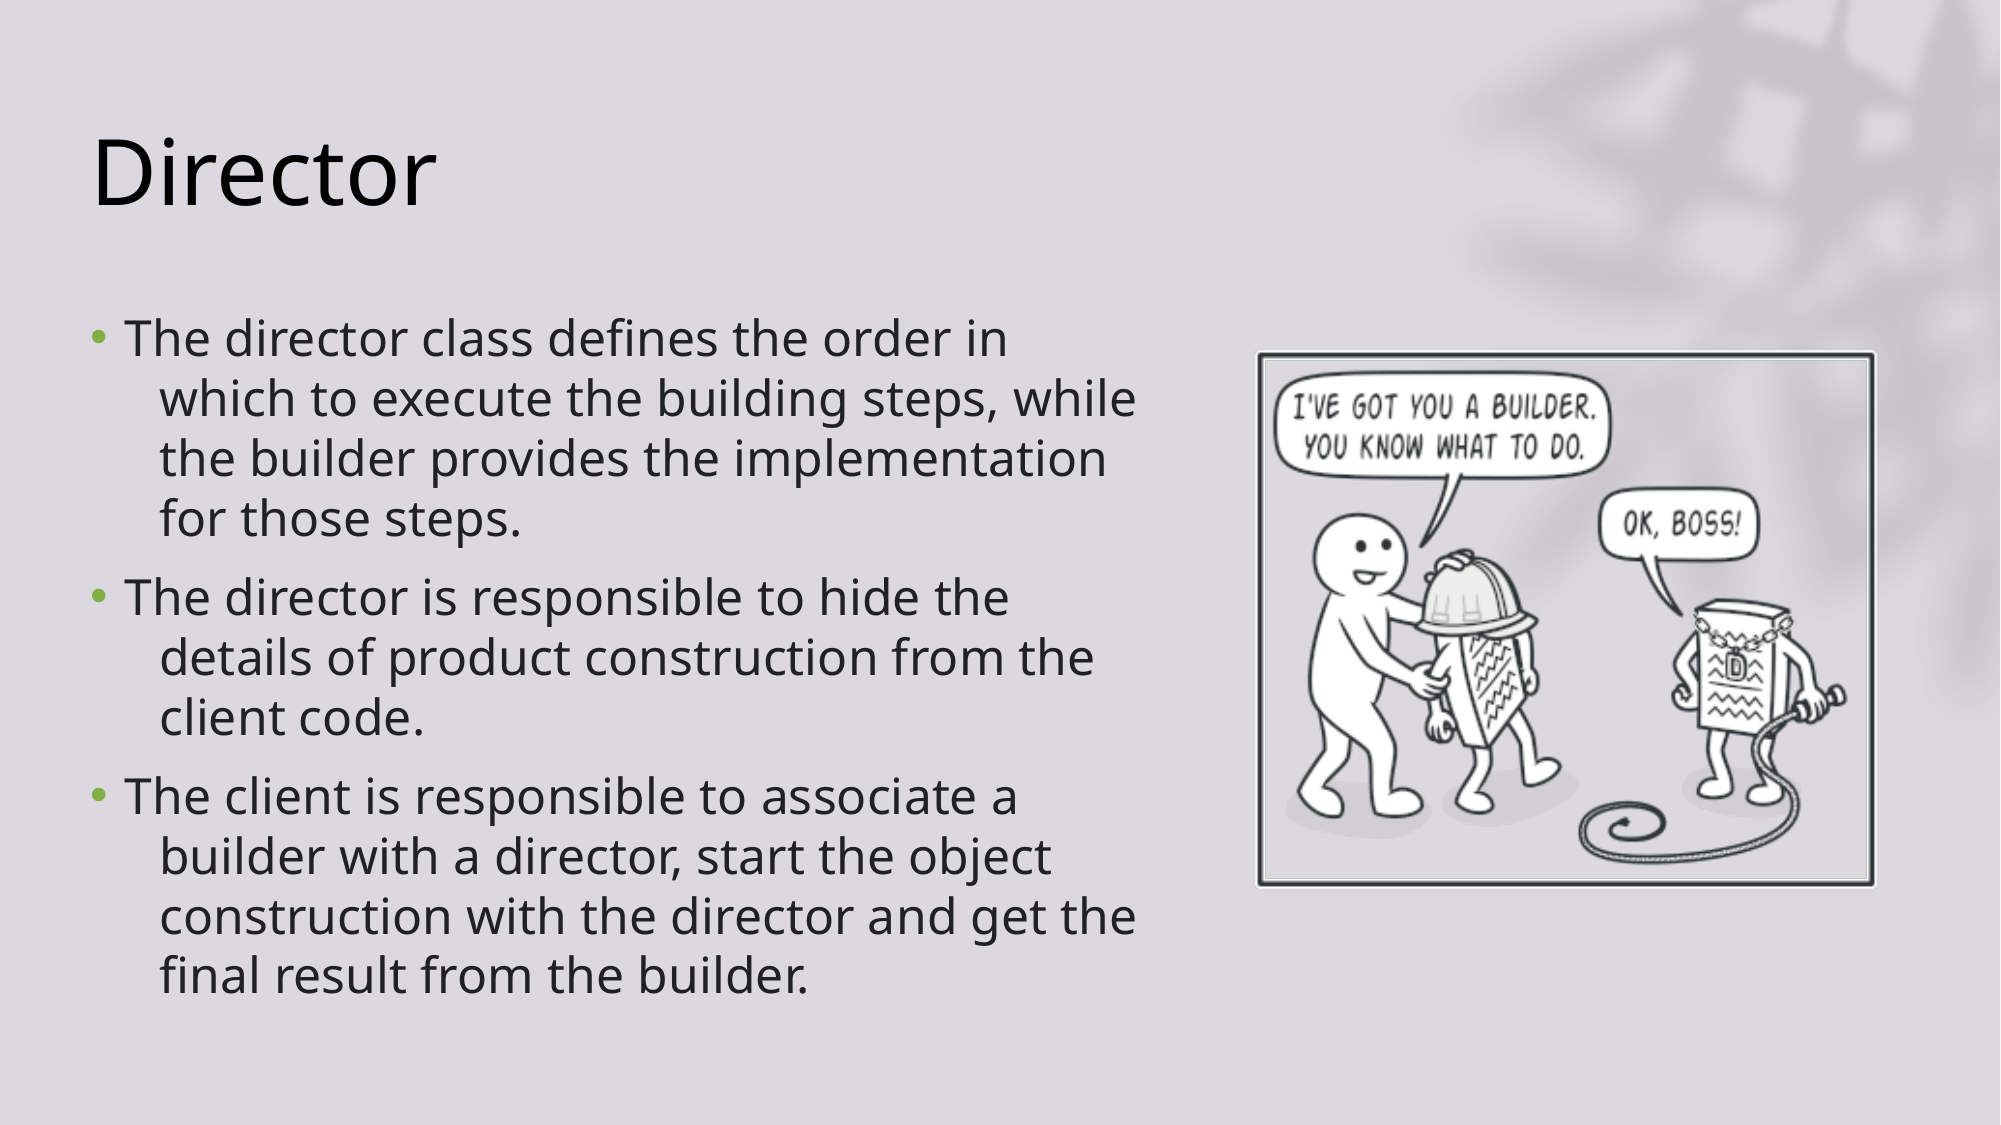

# Director
The director class defines the order in which to execute the building steps, while the builder provides the implementation for those steps.
The director is responsible to hide the details of product construction from the client code.
The client is responsible to associate a builder with a director, start the object construction with the director and get the final result from the builder.